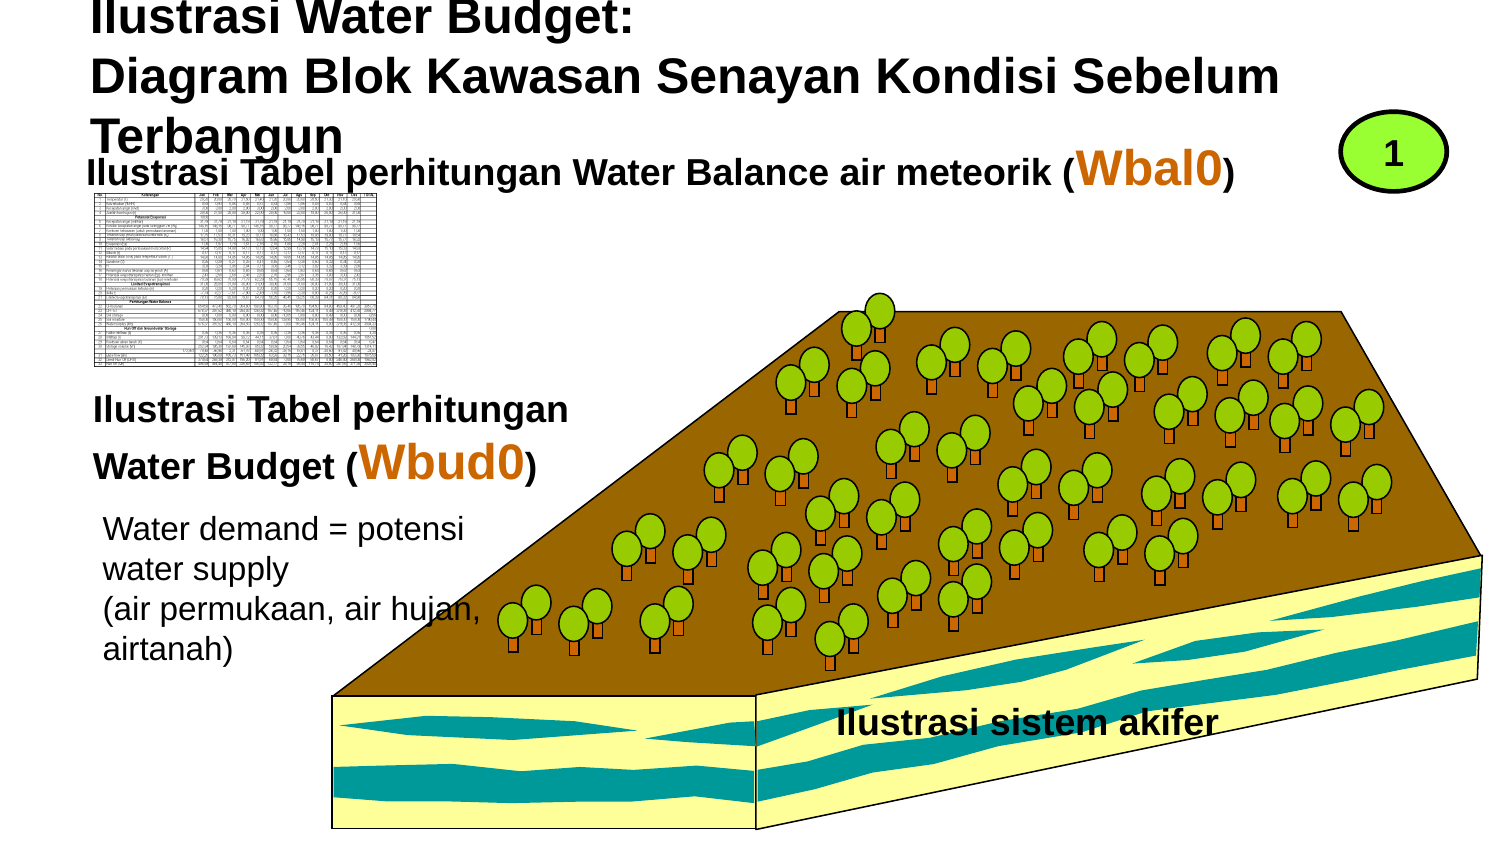

Ilustrasi Water Budget:
Diagram Blok Kawasan Senayan Kondisi Sebelum Terbangun
1
Ilustrasi Tabel perhitungan Water Balance air meteorik (Wbal0)‏
Ilustrasi Tabel perhitungan
Water Budget (Wbud0)‏
Water demand = potensi
water supply
(air permukaan, air hujan,
airtanah)‏
Ilustrasi sistem akifer